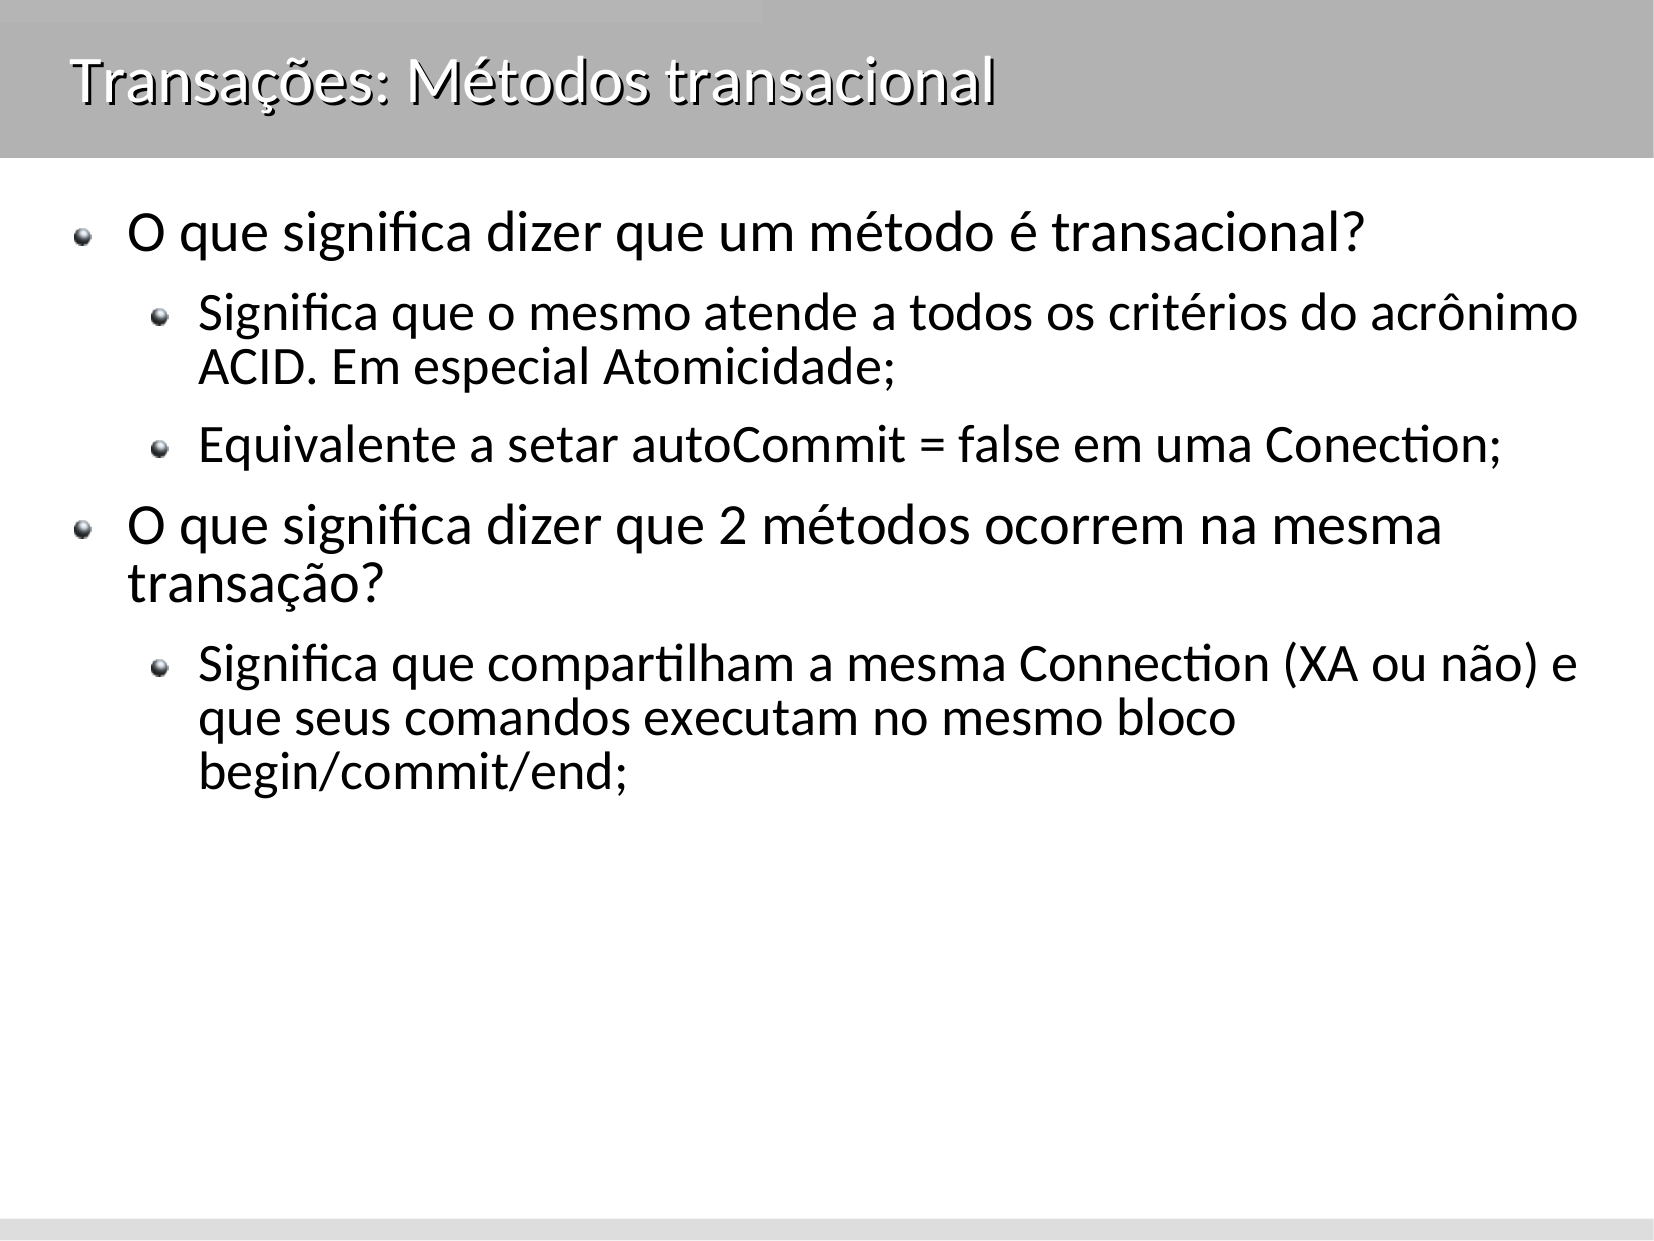

# Transações: Métodos transacional
O que significa dizer que um método é transacional?
Significa que o mesmo atende a todos os critérios do acrônimo ACID. Em especial Atomicidade;
Equivalente a setar autoCommit = false em uma Conection;
O que significa dizer que 2 métodos ocorrem na mesma transação?
Significa que compartilham a mesma Connection (XA ou não) e que seus comandos executam no mesmo bloco begin/commit/end;